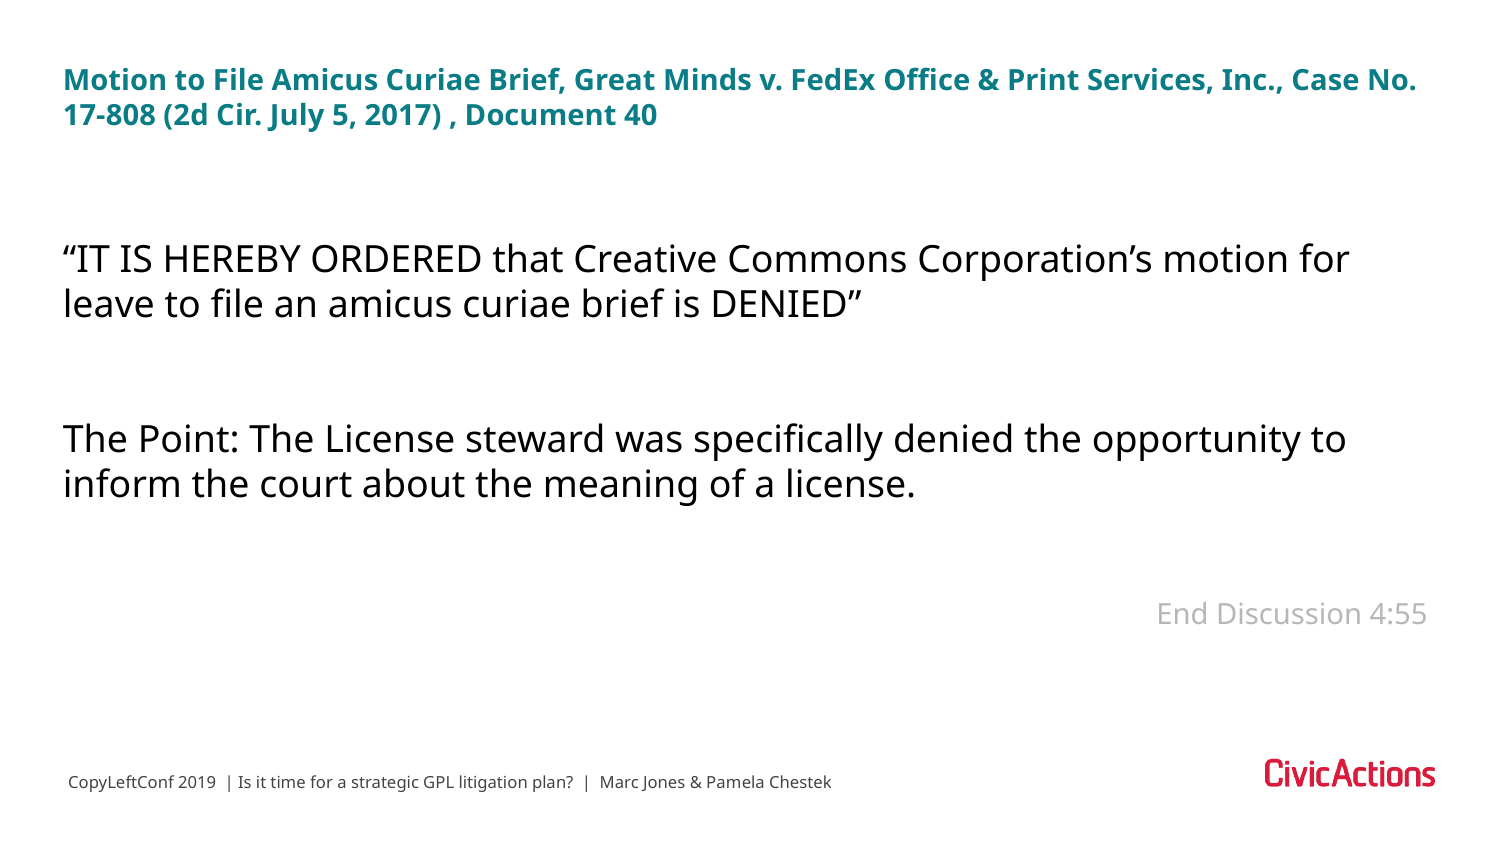

Motion to File Amicus Curiae Brief, Great Minds v. FedEx Office & Print Services, Inc., Case No. 17-808 (2d Cir. July 5, 2017) , Document 40
# “IT IS HEREBY ORDERED that Creative Commons Corporation’s motion for leave to file an amicus curiae brief is DENIED”
The Point: The License steward was specifically denied the opportunity to inform the court about the meaning of a license.
End Discussion 4:55
CopyLeftConf 2019 | Is it time for a strategic GPL litigation plan? | Marc Jones & Pamela Chestek